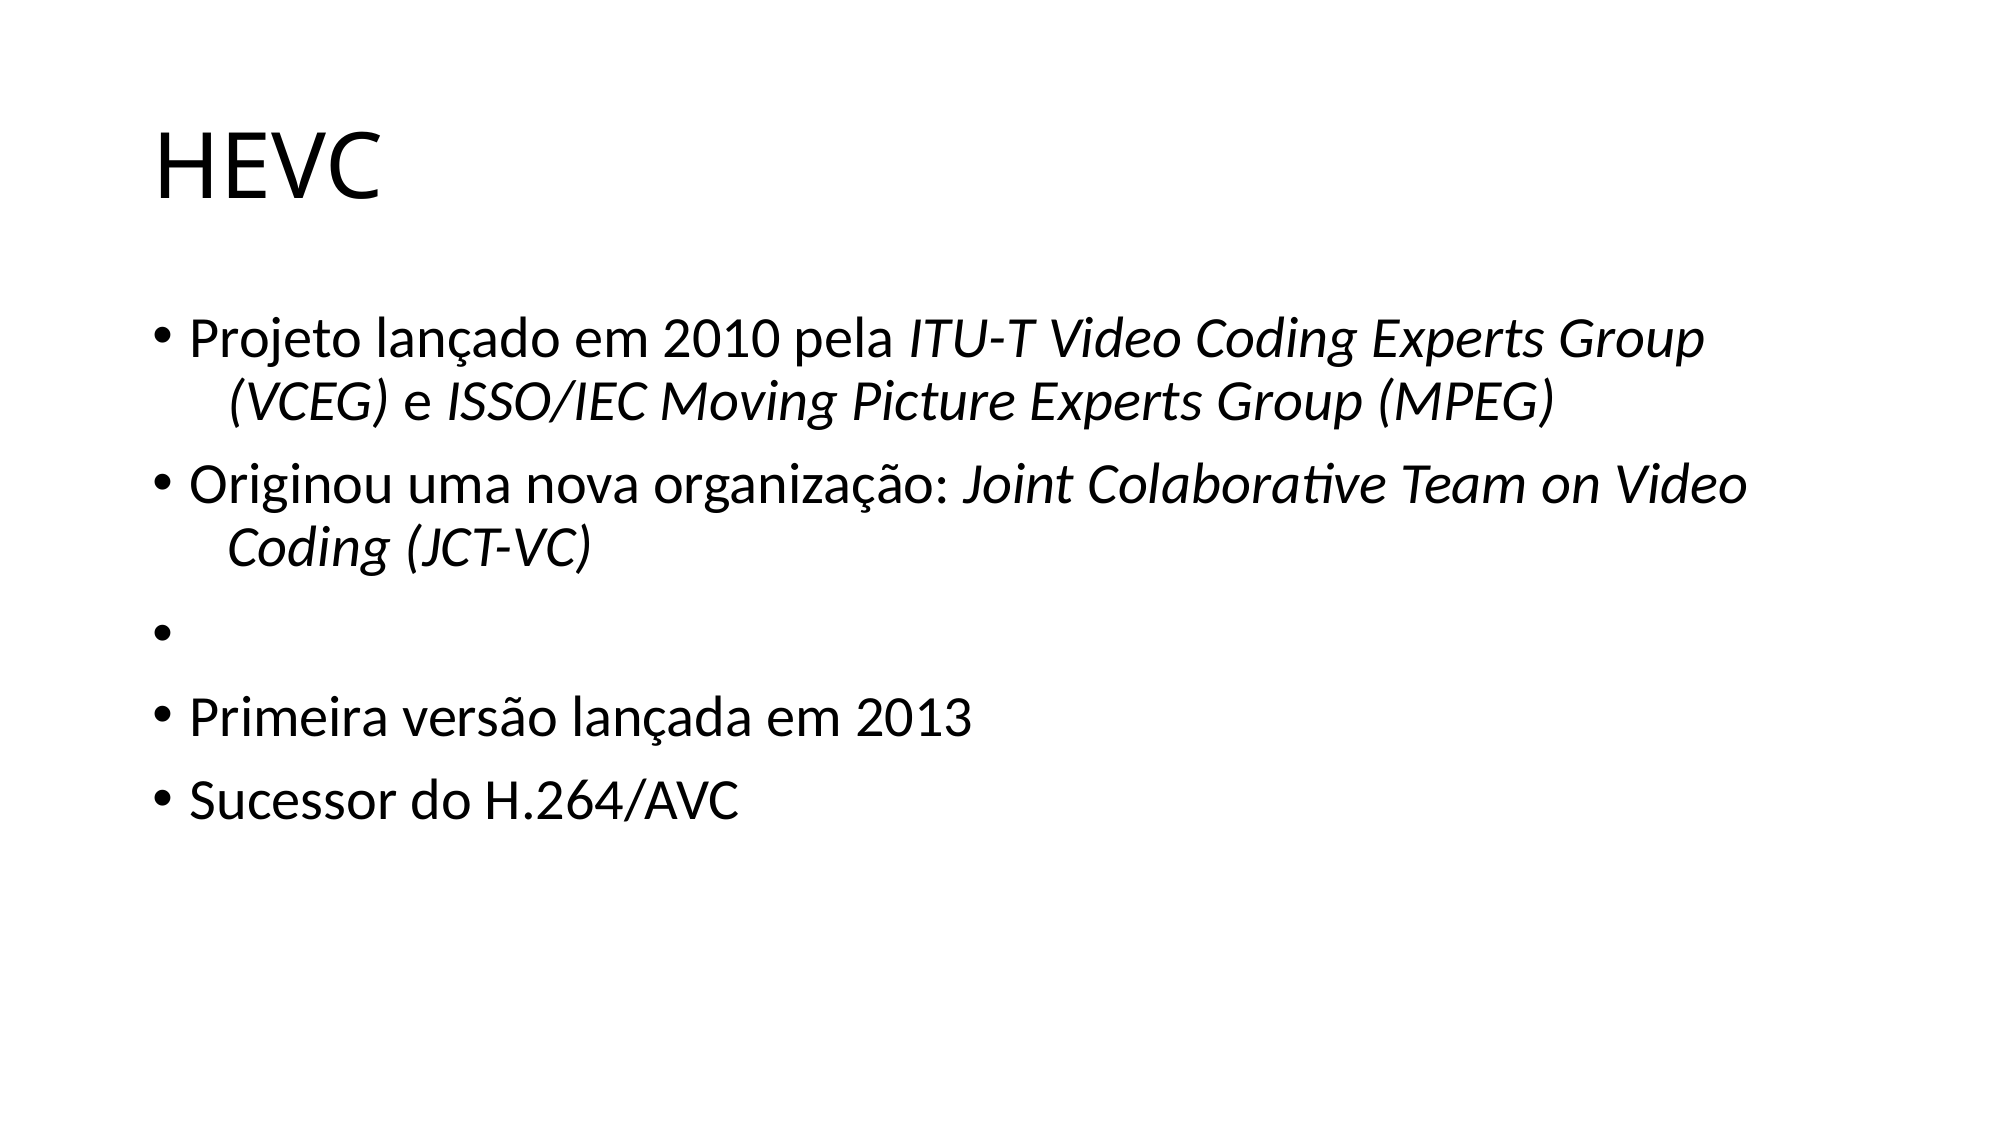

# HEVC
Projeto lançado em 2010 pela ITU-T Video Coding Experts Group (VCEG) e ISSO/IEC Moving Picture Experts Group (MPEG)
Originou uma nova organização: Joint Colaborative Team on Video Coding (JCT-VC)
Primeira versão lançada em 2013
Sucessor do H.264/AVC